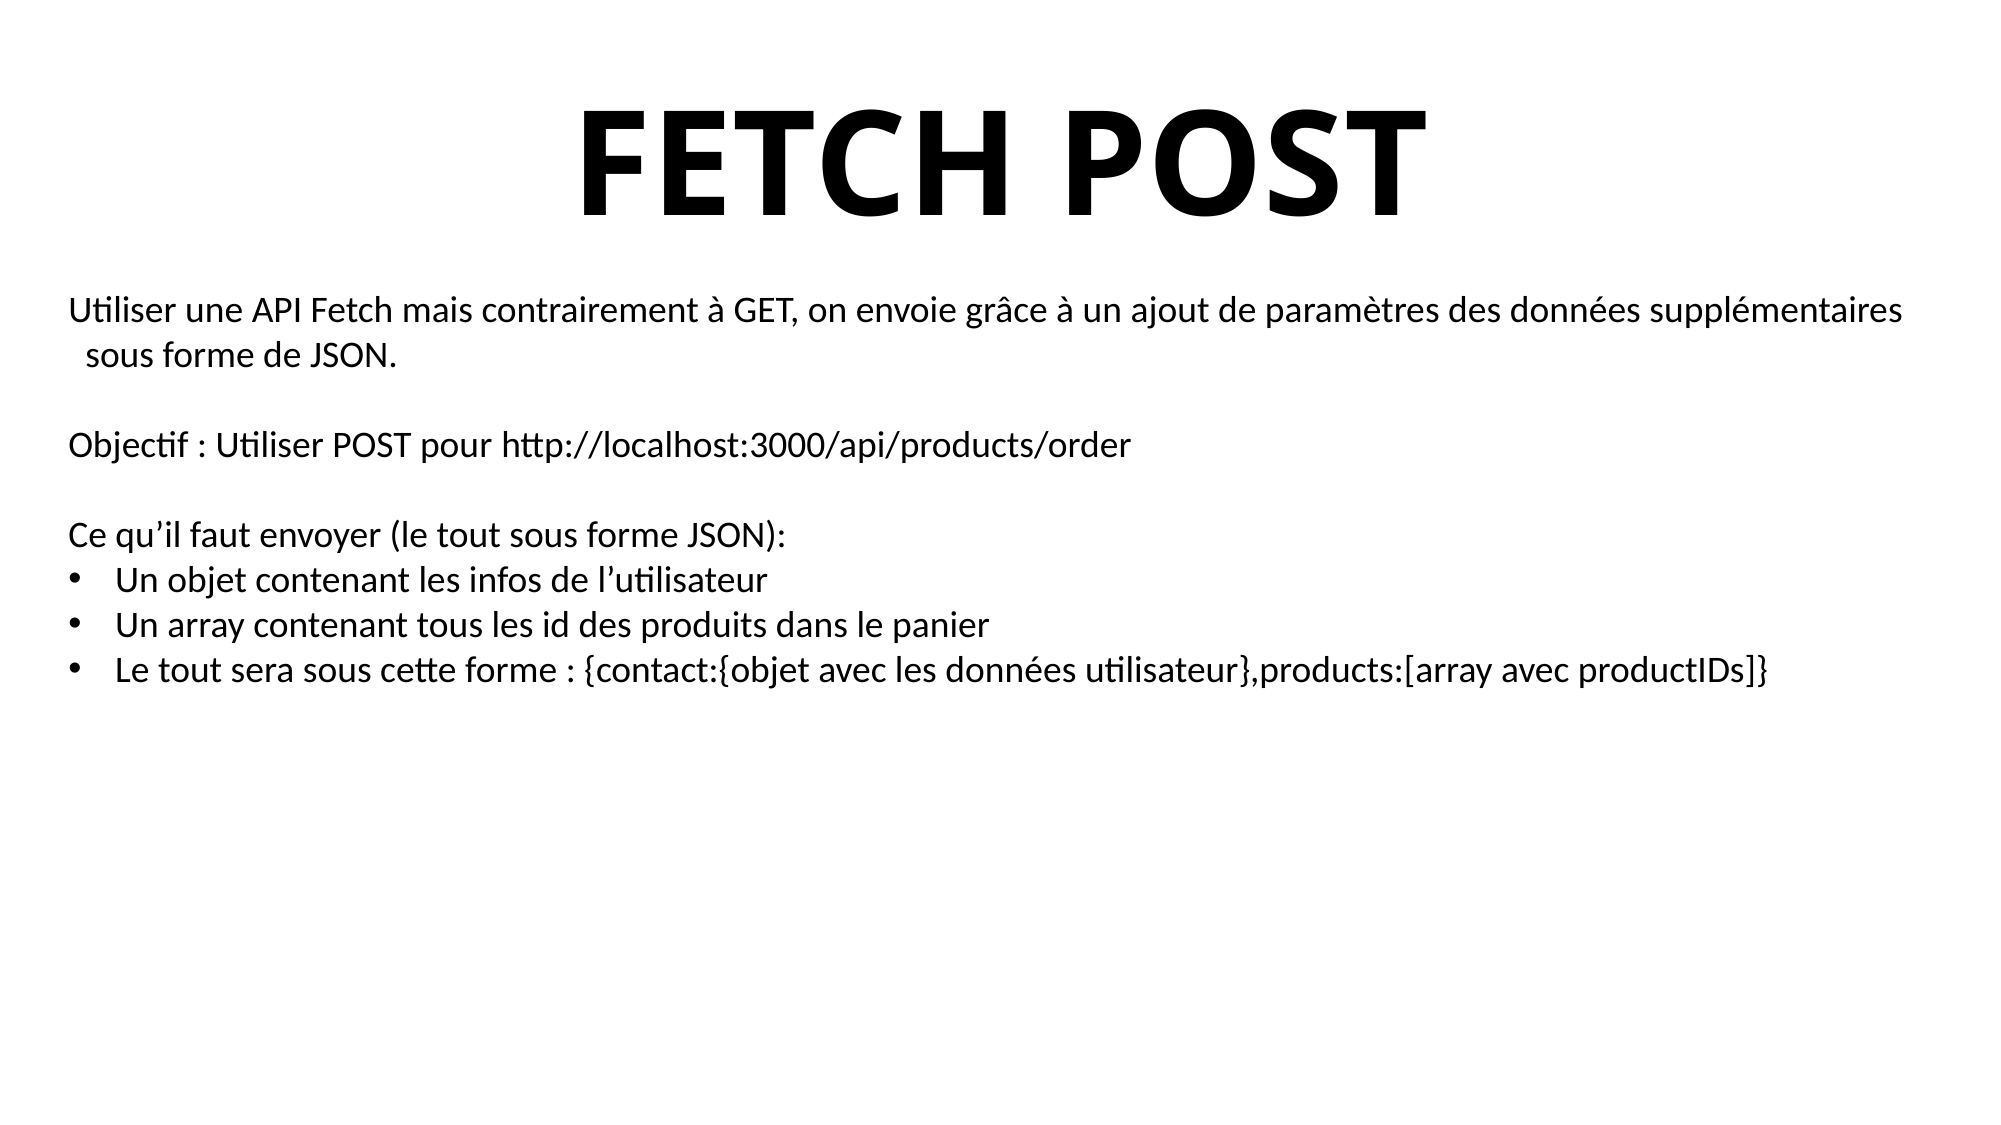

# FETCH POST
Utiliser une API Fetch mais contrairement à GET, on envoie grâce à un ajout de paramètres des données supplémentaires
 sous forme de JSON.
Objectif : Utiliser POST pour http://localhost:3000/api/products/order
Ce qu’il faut envoyer (le tout sous forme JSON):
Un objet contenant les infos de l’utilisateur
Un array contenant tous les id des produits dans le panier
Le tout sera sous cette forme : {contact:{objet avec les données utilisateur},products:[array avec productIDs]}